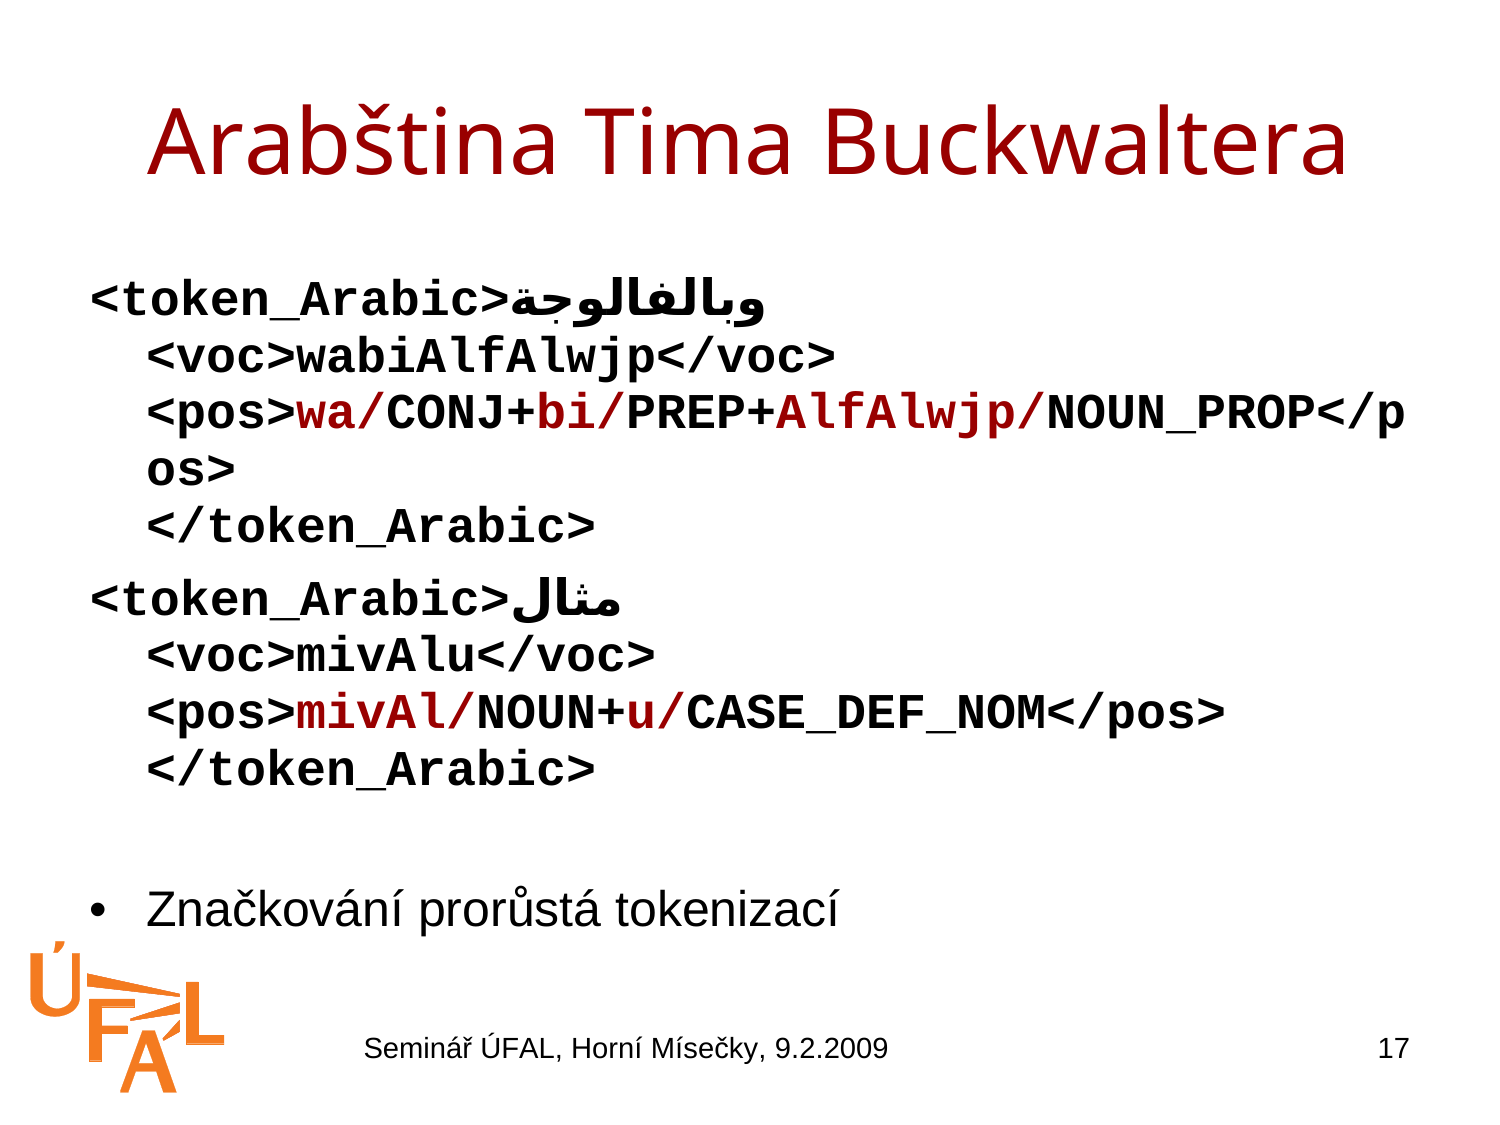

# Arabština Tima Buckwaltera
<token_Arabic>وبالفالوجة <voc>wabiAlfAlwjp</voc> <pos>wa/CONJ+bi/PREP+AlfAlwjp/NOUN_PROP</pos>
</token_Arabic>
<token_Arabic>مثال
<voc>mivAlu</voc> <pos>mivAl/NOUN+u/CASE_DEF_NOM</pos>
</token_Arabic>
Značkování prorůstá tokenizací
Seminář ÚFAL, Horní Mísečky, 9.2.2009
17